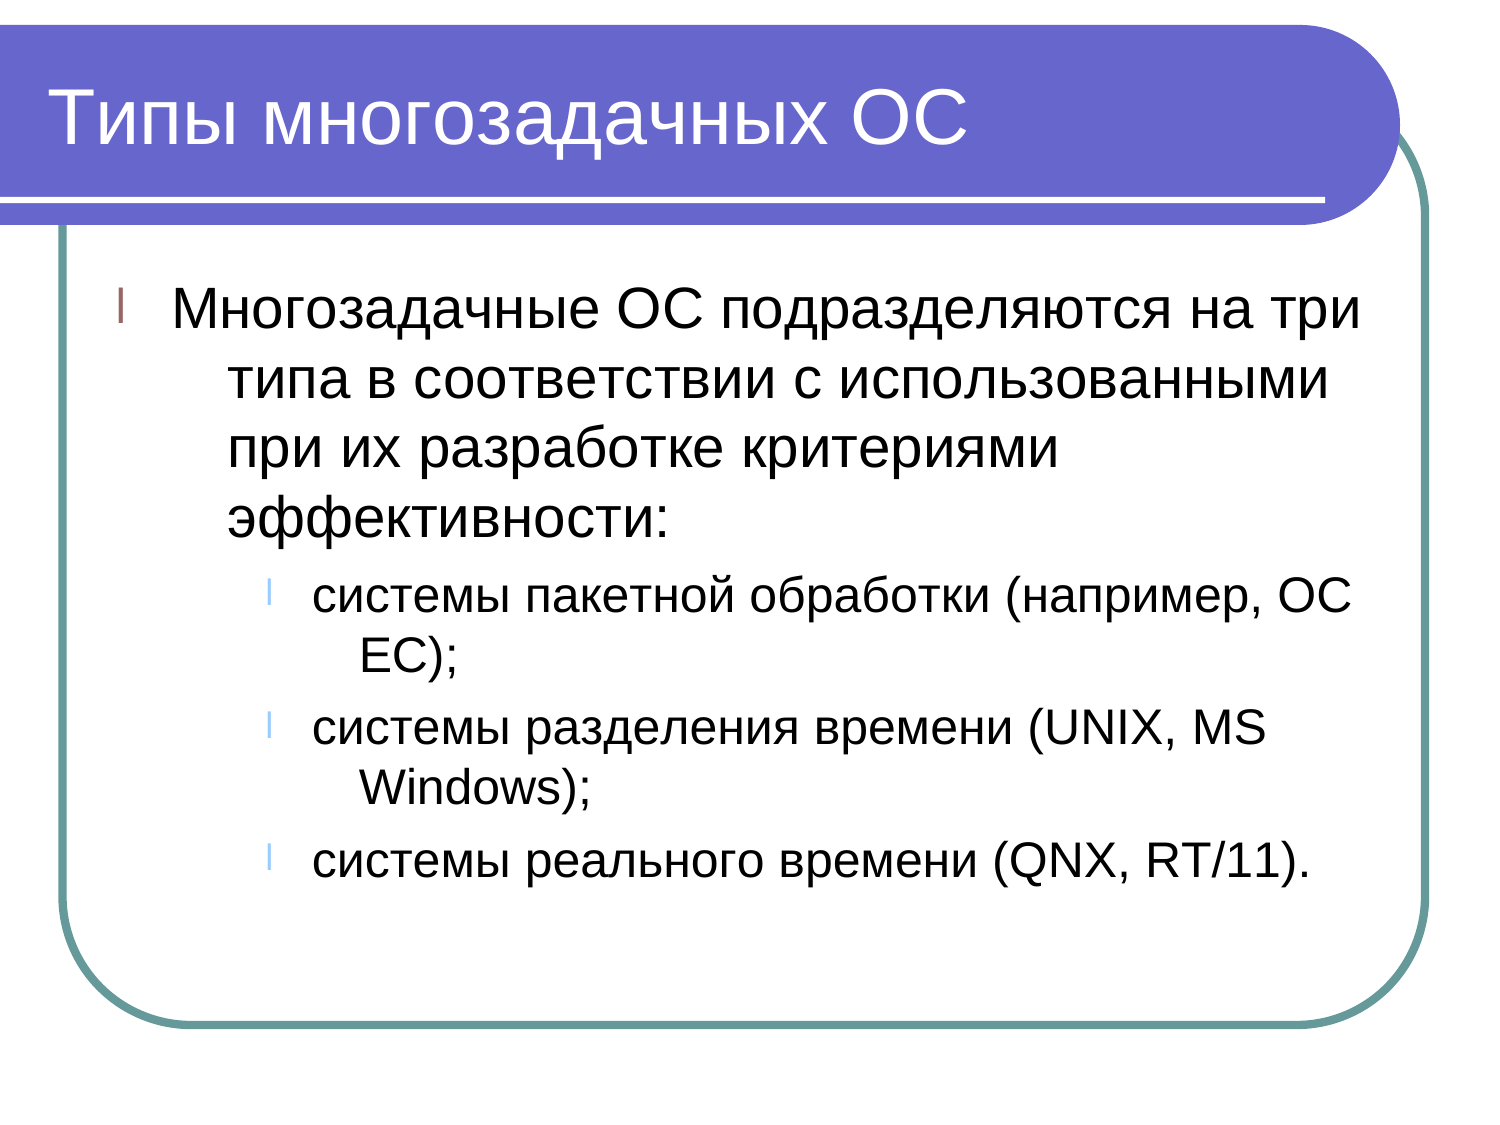

# Типы многозадачных ОС
Многозадачные ОС подразделяются на три типа в соответствии с использованными при их разработке критериями эффективности:
системы пакетной обработки (например, OC EC);
системы разделения времени (UNIX, MS Windows);
системы реального времени (QNX, RT/11).